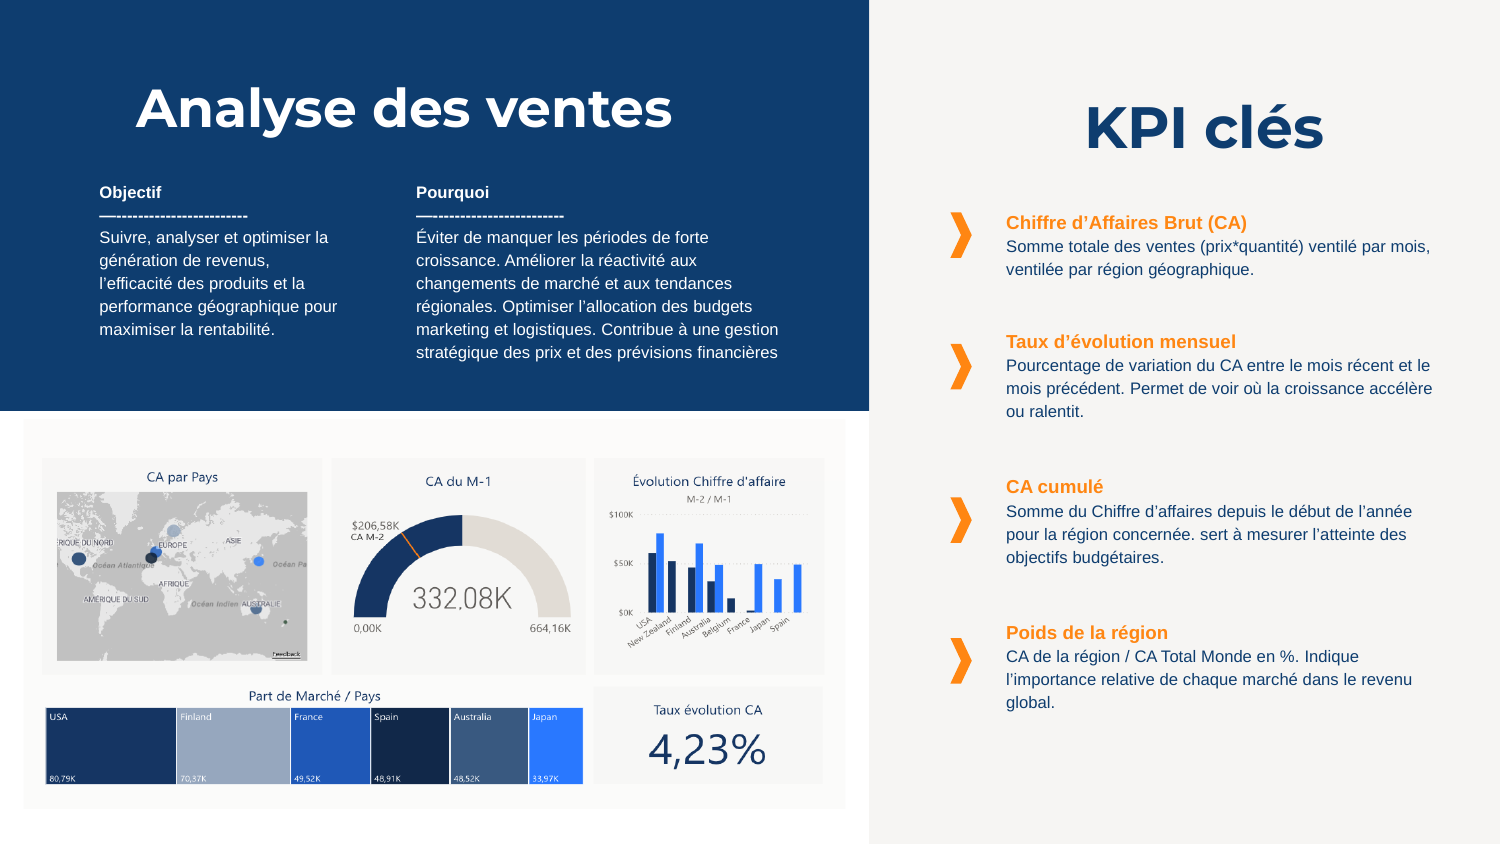

# Analyse des ventes
KPI clés
Objectif
—------------------------
Suivre, analyser et optimiser la génération de revenus, l’efficacité des produits et la performance géographique pour maximiser la rentabilité.
Pourquoi
—------------------------
Éviter de manquer les périodes de forte croissance. Améliorer la réactivité aux changements de marché et aux tendances régionales. Optimiser l’allocation des budgets marketing et logistiques. Contribue à une gestion stratégique des prix et des prévisions financières
Chiffre d’Affaires Brut (CA)
Somme totale des ventes (prix*quantité) ventilé par mois, ventilée par région géographique.
Taux d’évolution mensuel
Pourcentage de variation du CA entre le mois récent et le mois précédent. Permet de voir où la croissance accélère ou ralentit.
CA cumulé
Somme du Chiffre d’affaires depuis le début de l’année pour la région concernée. sert à mesurer l’atteinte des objectifs budgétaires.
Poids de la région
CA de la région / CA Total Monde en %. Indique l’importance relative de chaque marché dans le revenu global.